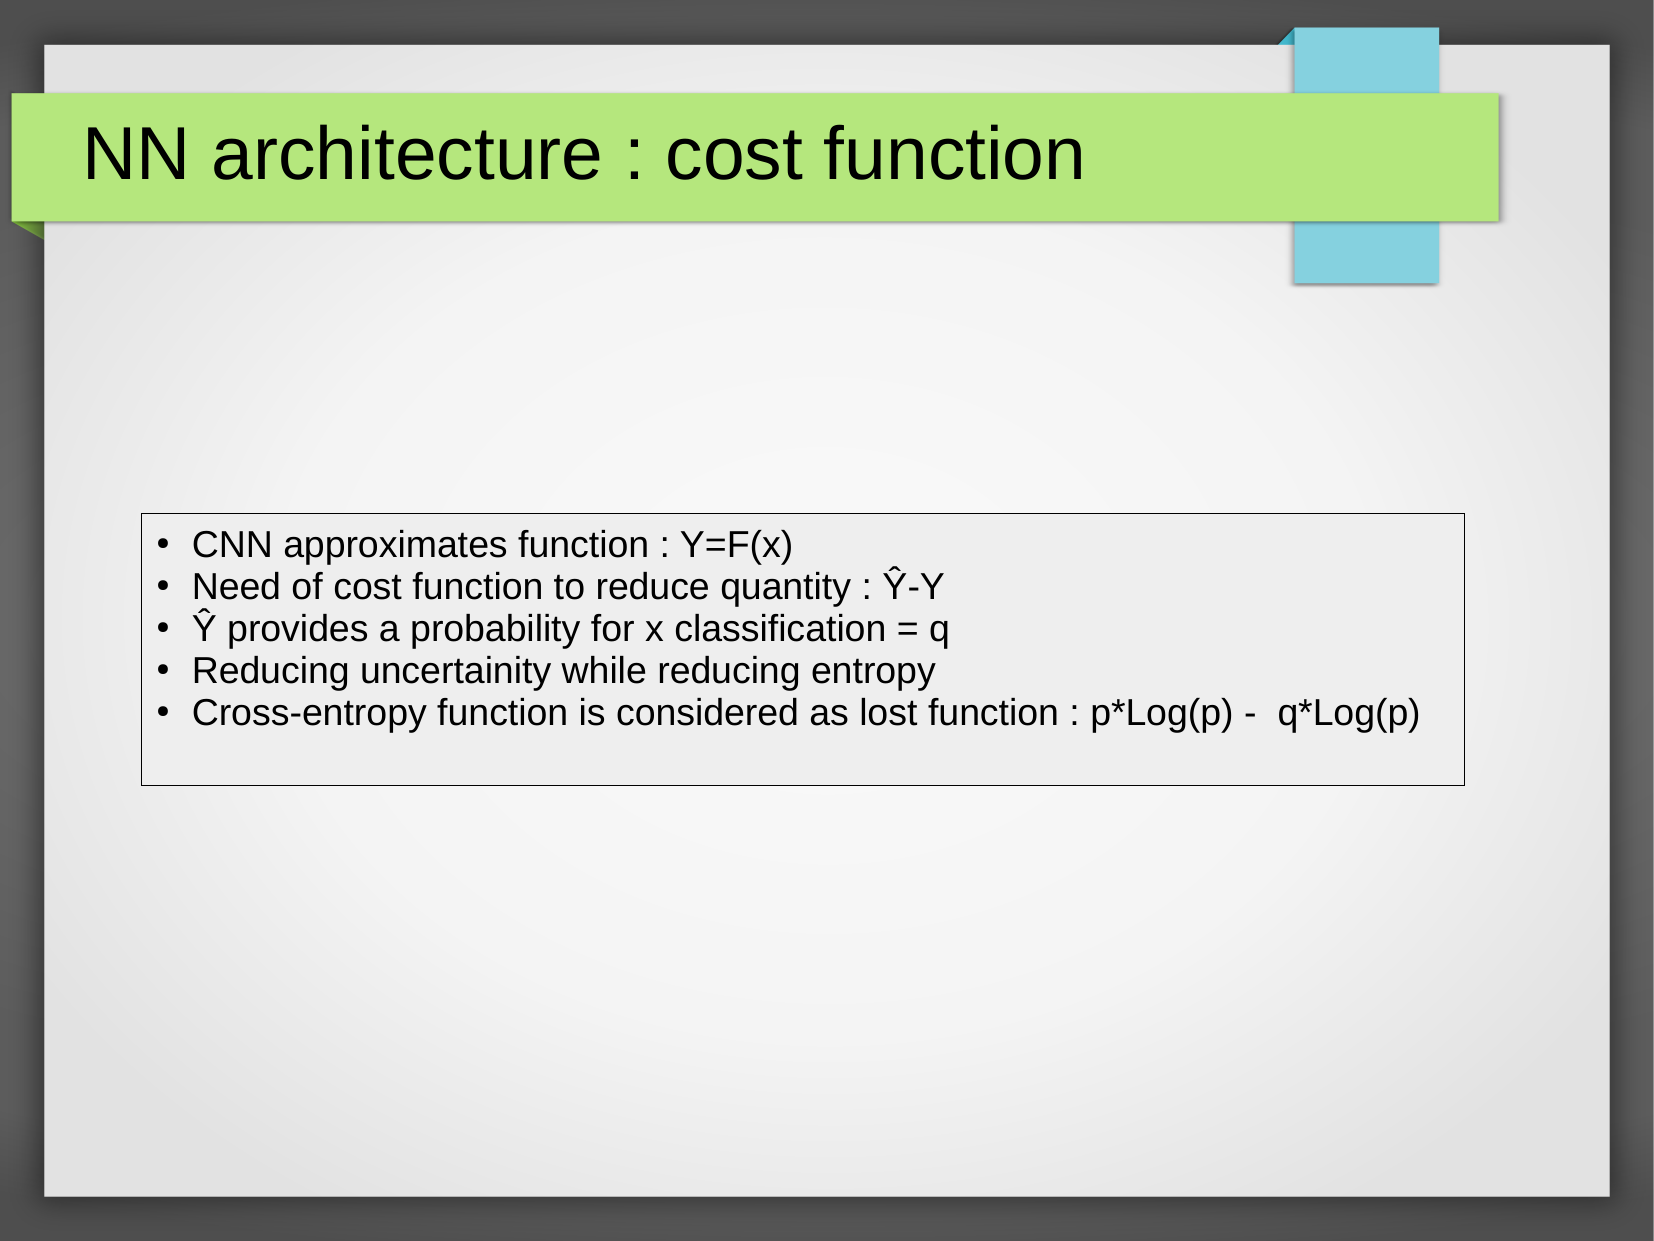

# NN architecture : cost function
CNN approximates function : Y=F(x)
Need of cost function to reduce quantity : Ŷ-Y
Ŷ provides a probability for x classification = q
Reducing uncertainity while reducing entropy
Cross-entropy function is considered as lost function : p*Log(p) - q*Log(p)